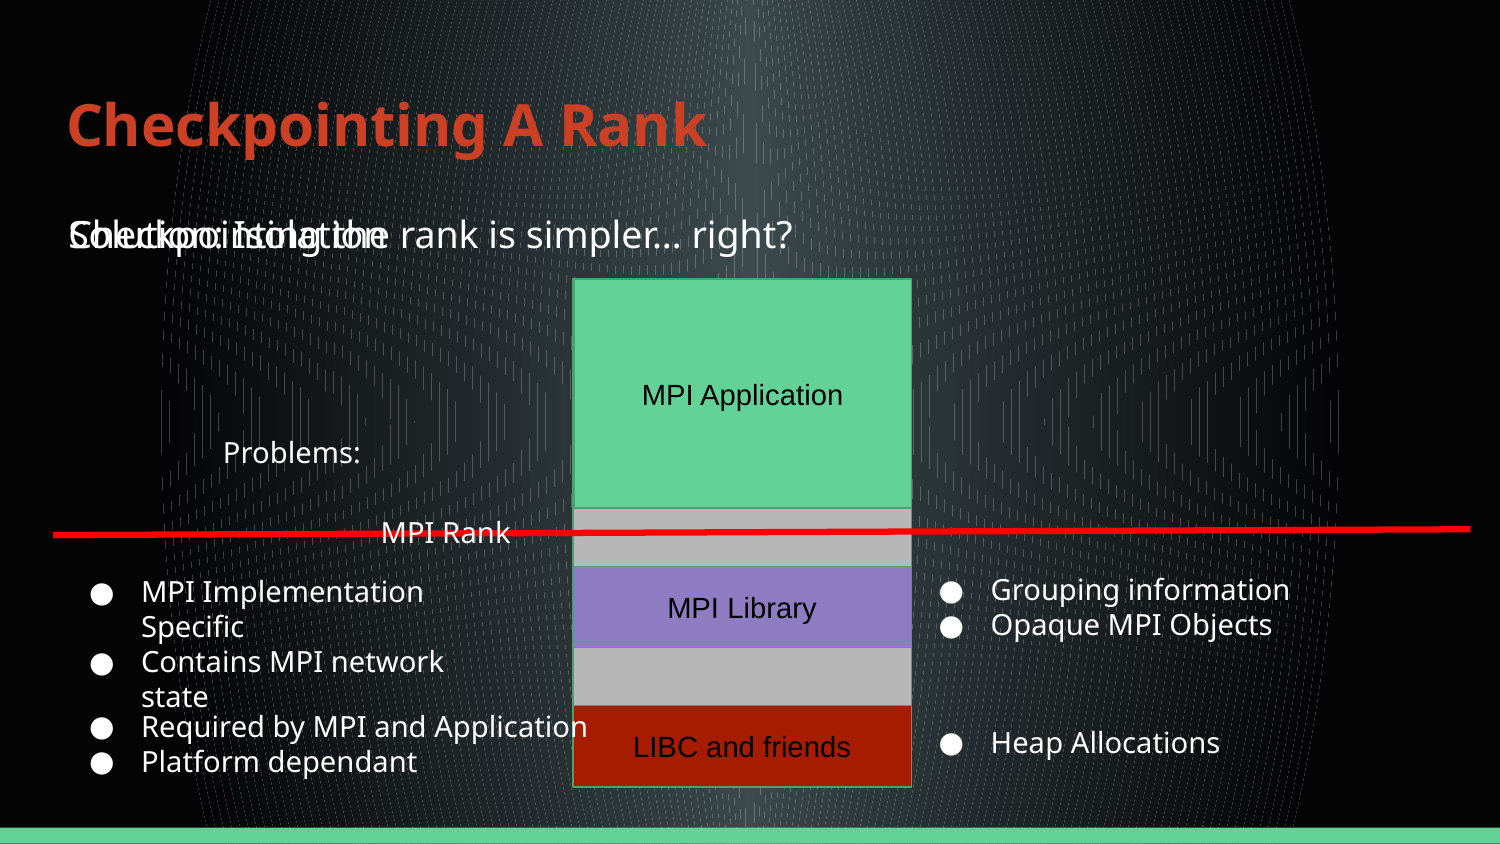

Checkpointing A Rank
# Solution: Isolation
Checkpointing the rank is simpler… right?
MPI Application
Problems:
MPI Implementation Specific
Contains MPI network state
MPI Rank
Grouping information
Opaque MPI Objects
MPI Library
Required by MPI and Application
Platform dependant
LIBC and friends
Heap Allocations